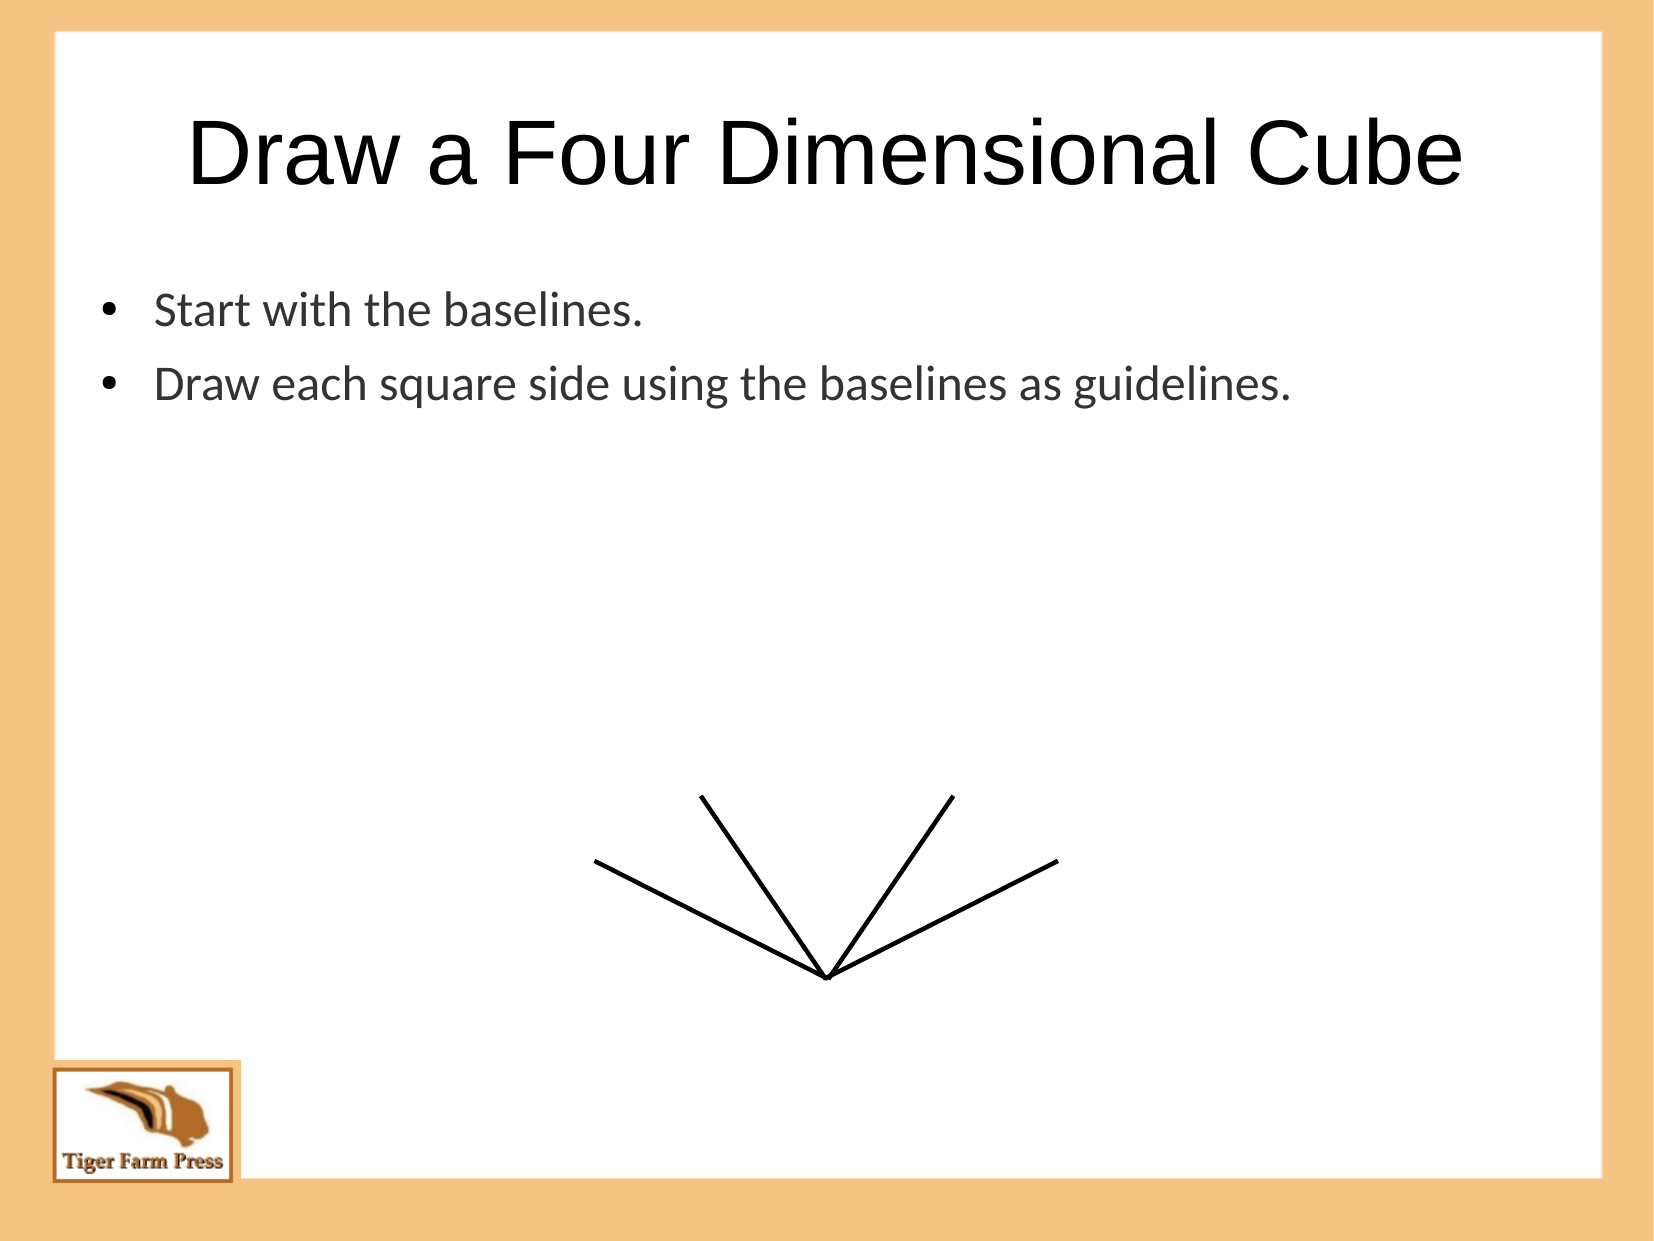

Draw a Four Dimensional Cube
# Start with the baselines.
Draw each square side using the baselines as guidelines.